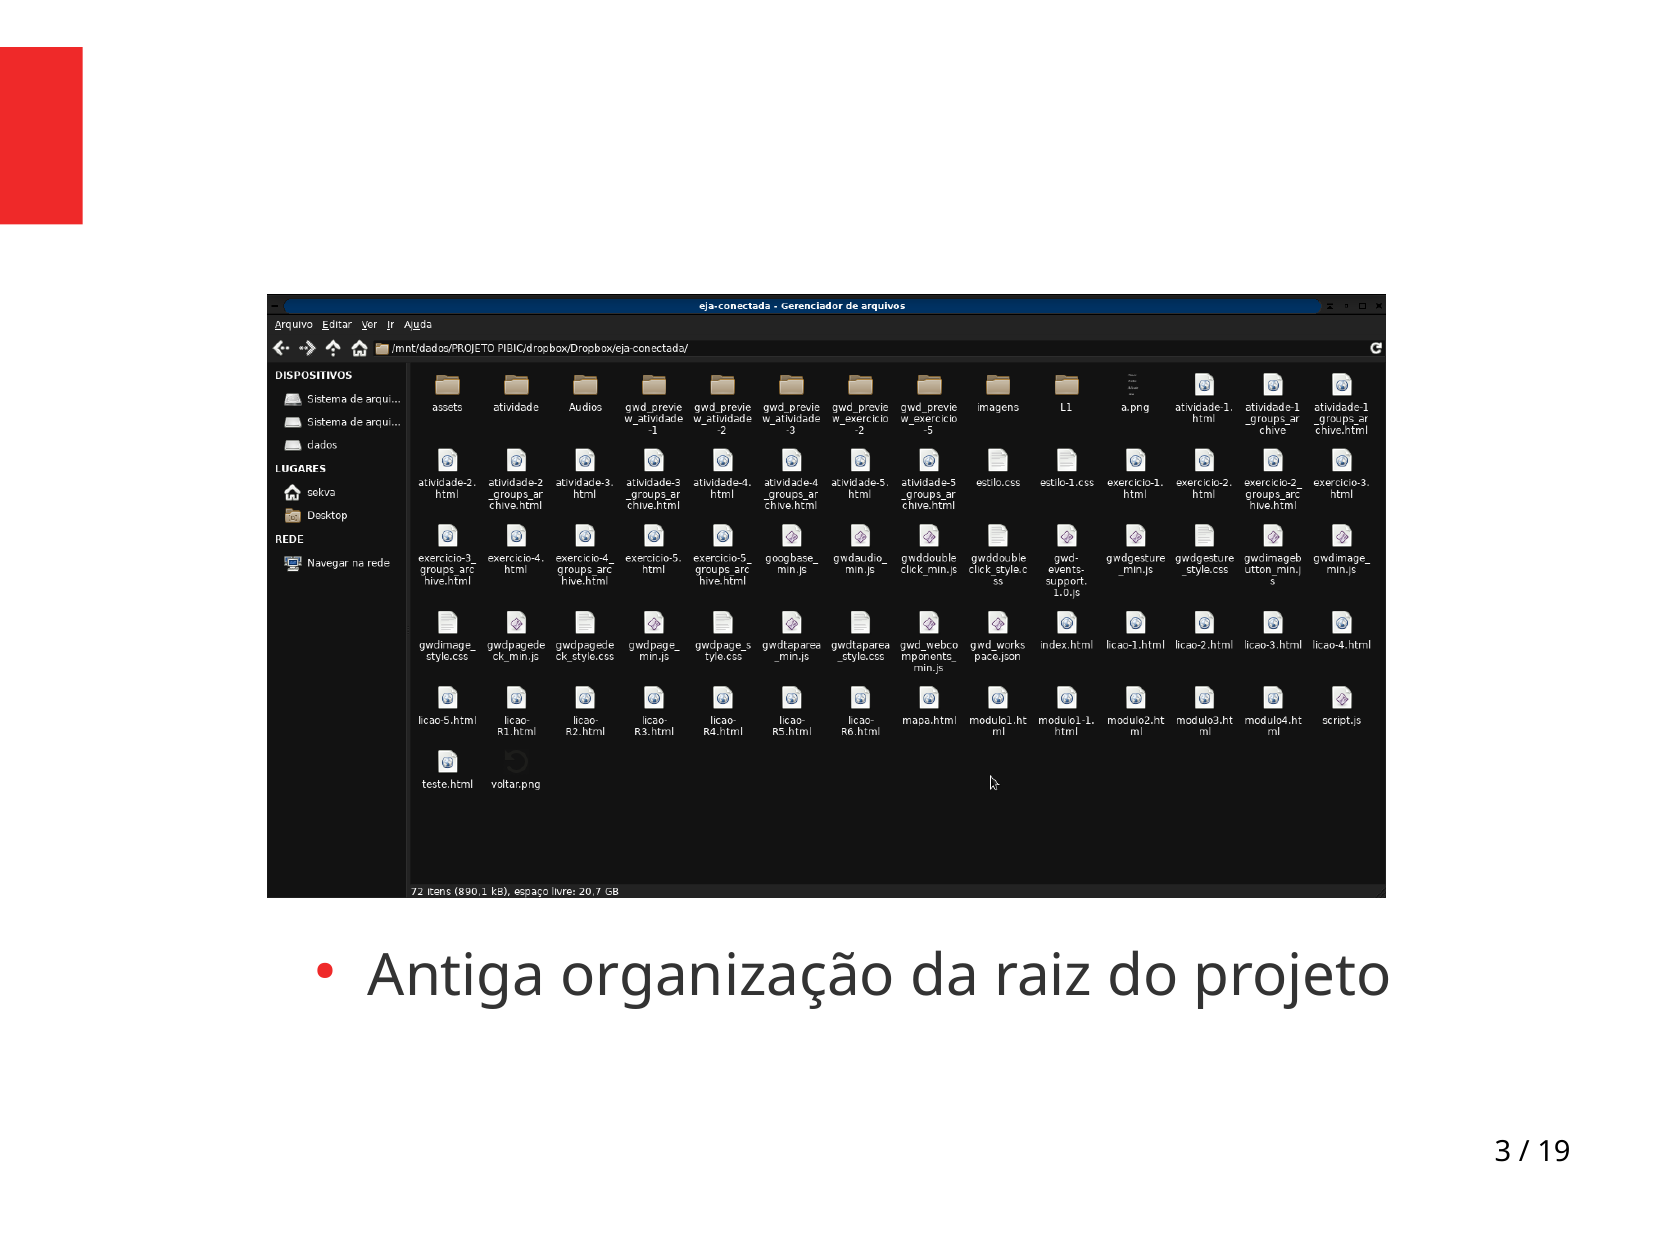

#
Antiga organização da raiz do projeto
3